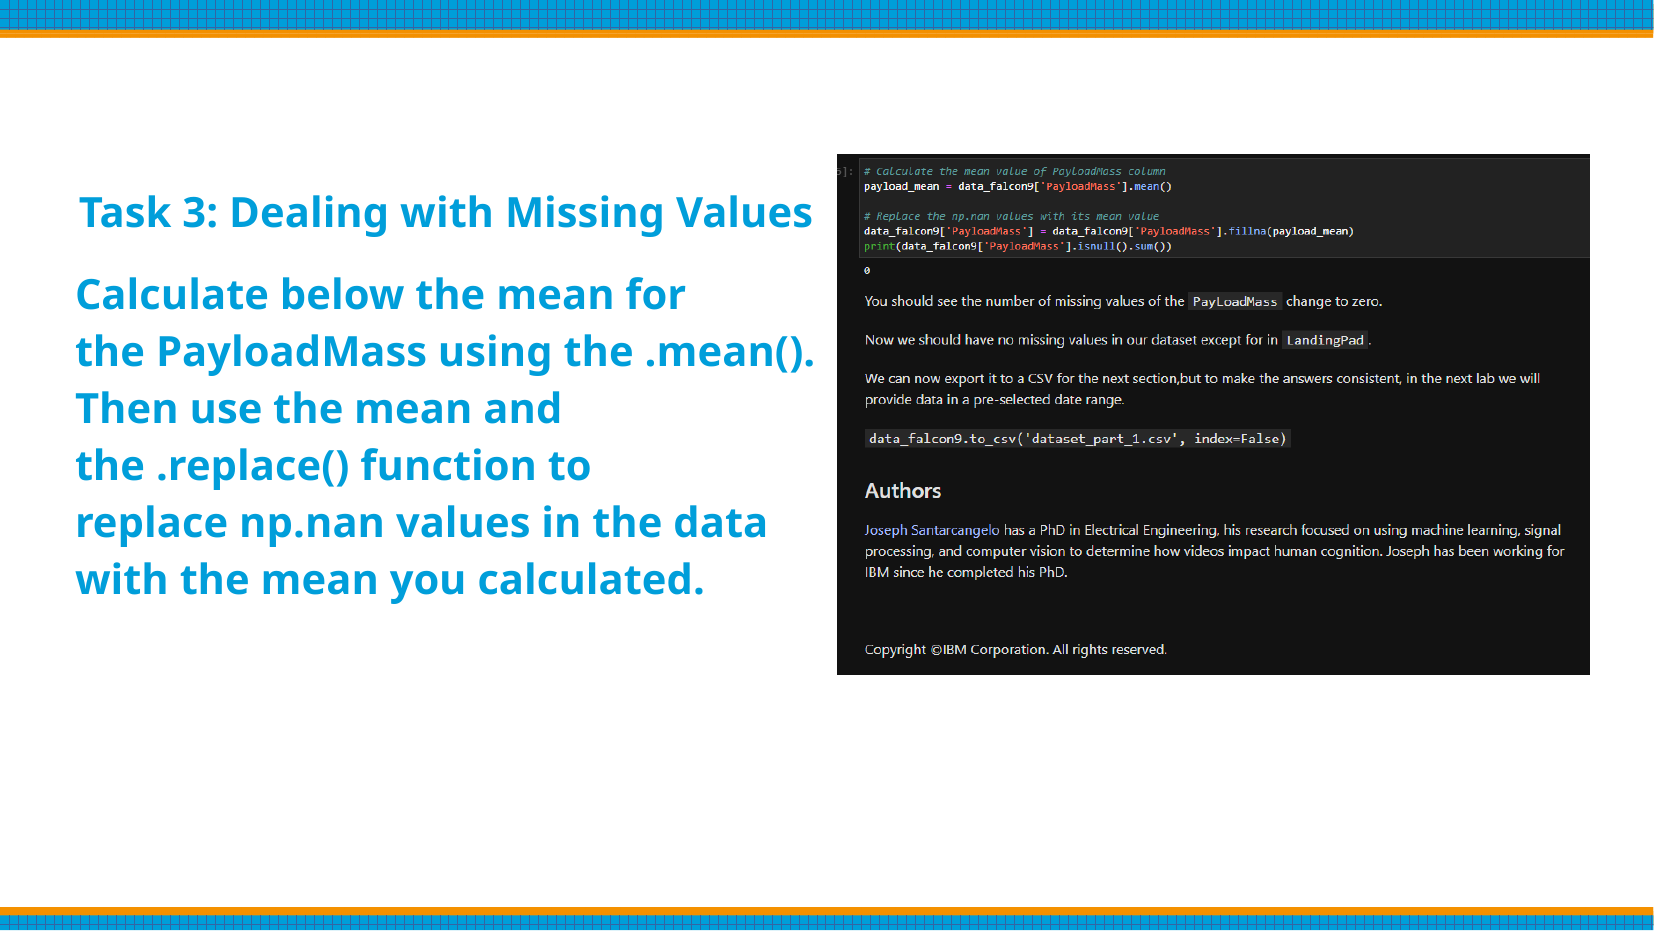

# Task 3: Dealing with Missing Values
Calculate below the mean for the PayloadMass using the .mean(). Then use the mean and the .replace() function to replace np.nan values in the data with the mean you calculated.